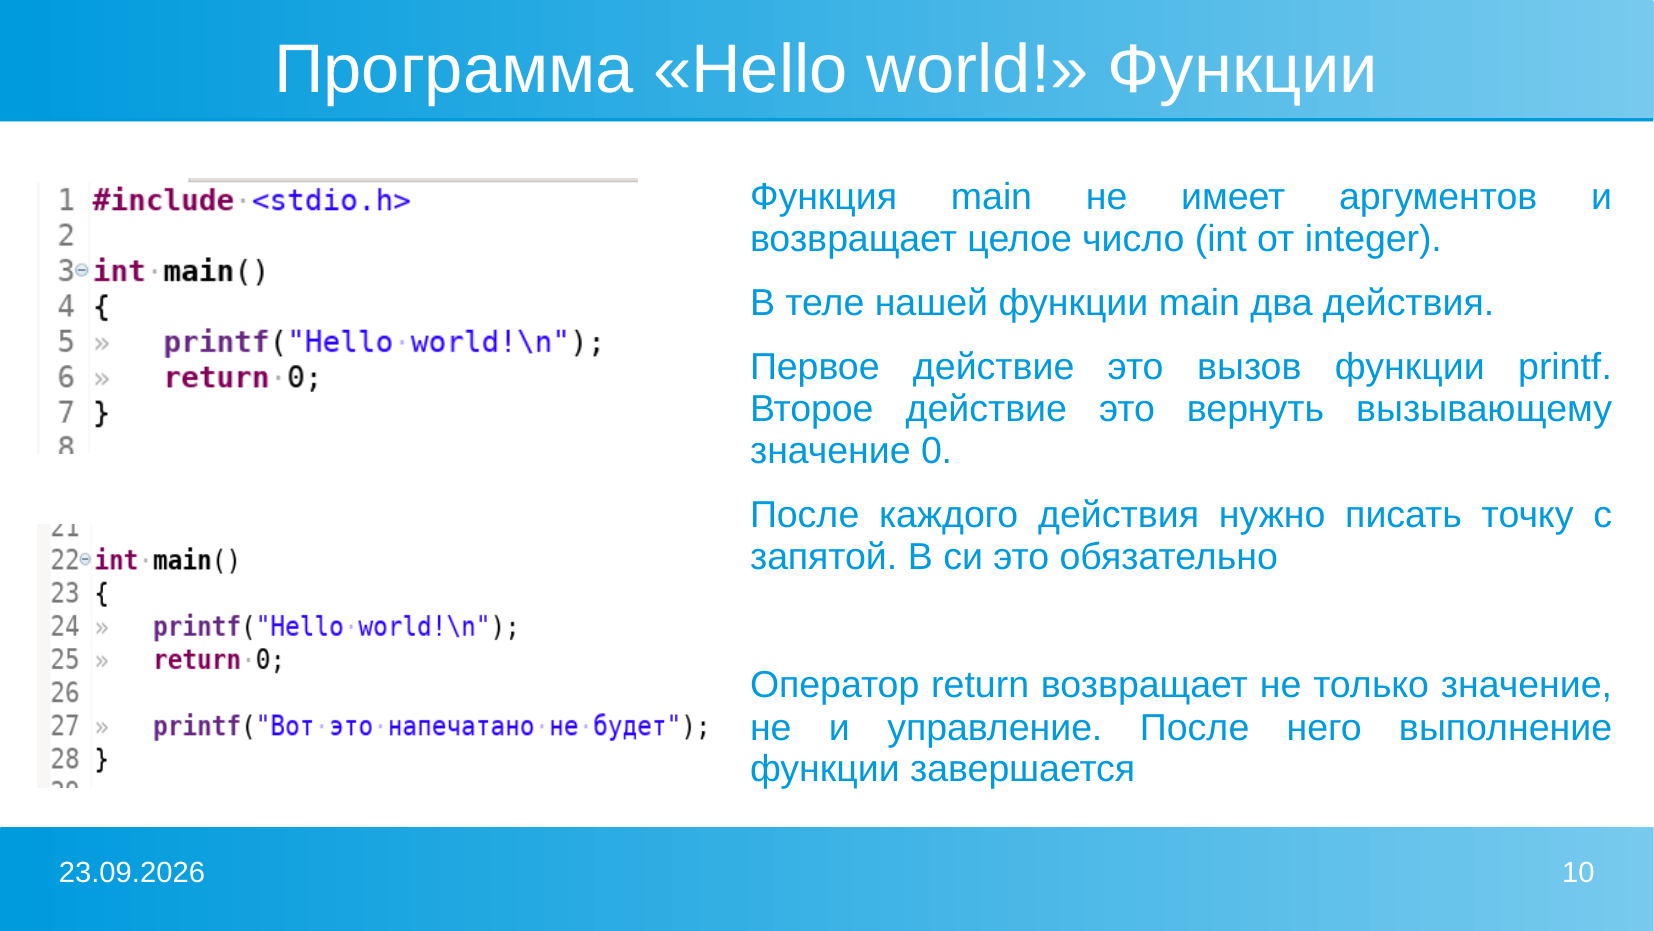

# Программа «Hello world!» Функции
Функция main не имеет аргументов и возвращает целое число (int от integer).
В теле нашей функции main два действия.
Первое действие это вызов функции printf. Второе действие это вернуть вызывающему значение 0.
После каждого действия нужно писать точку с запятой. В си это обязательно
Оператор return возвращает не только значение, не и управление. После него выполнение функции завершается
10